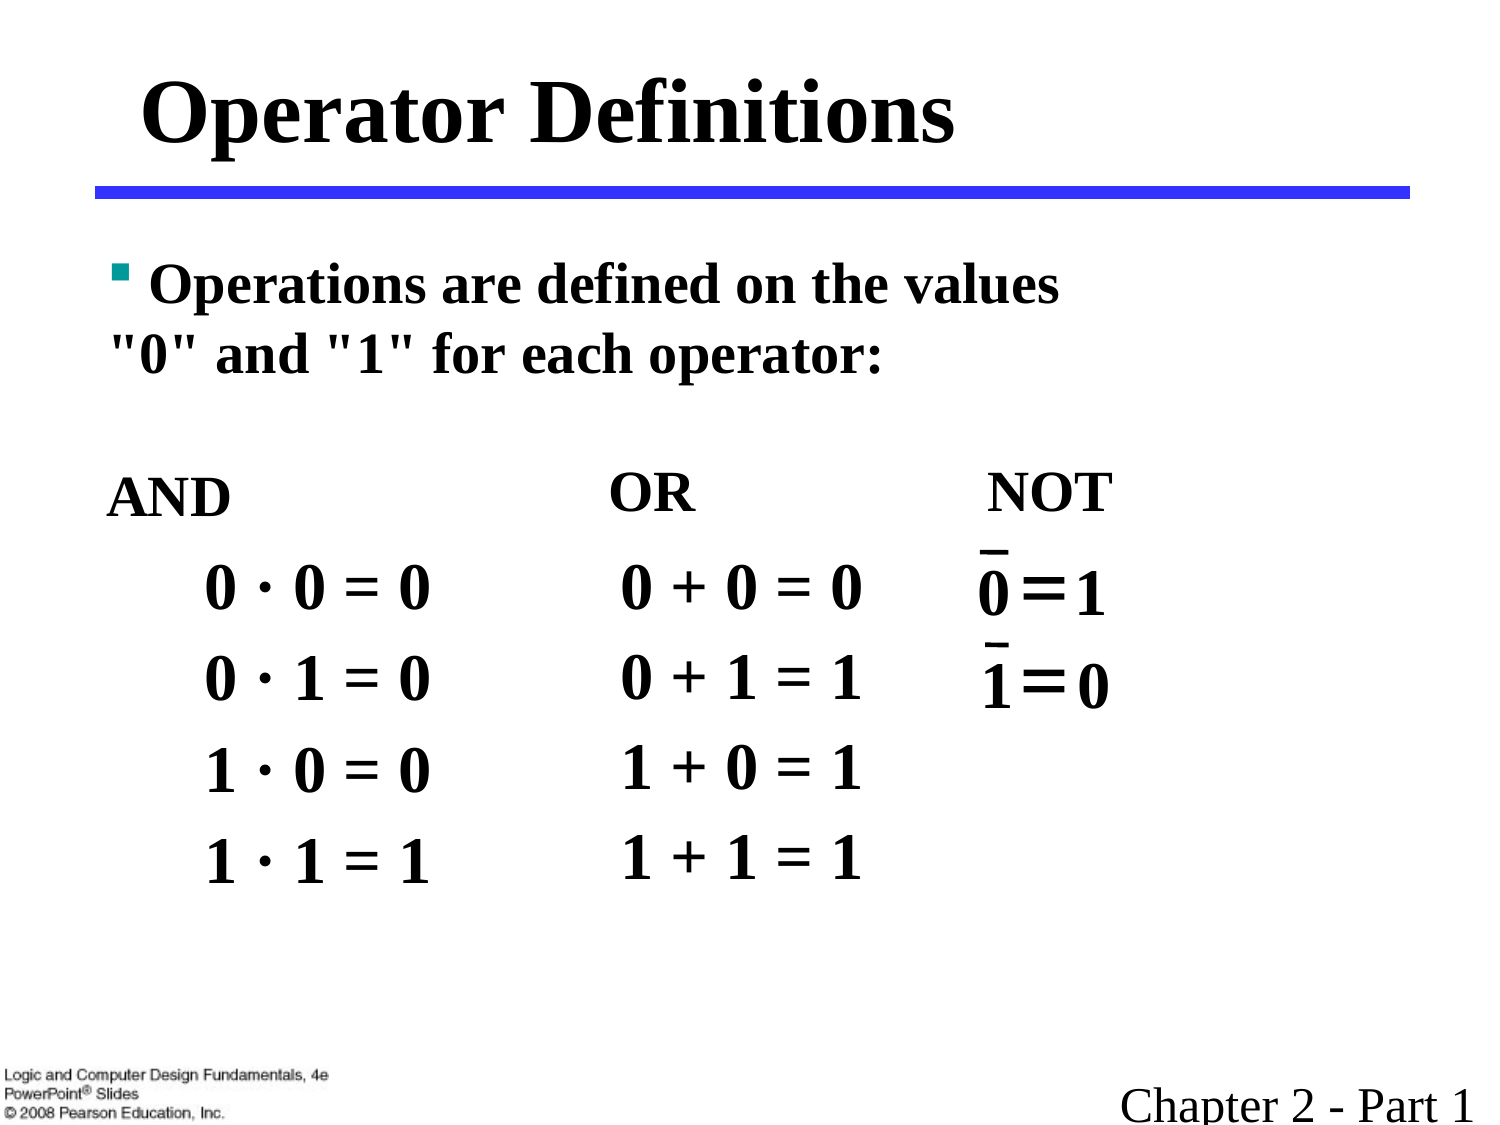

# Operator Definitions
 Operations are defined on the values "0" and "1" for each operator:
OR
0 + 0 = 0
0 + 1 = 1
1 + 0 = 1
1 + 1 = 1
NOT

0
1

1
0
AND
0 · 0 = 0
0 · 1 = 0
1 · 0 = 0
1 · 1 = 1
7